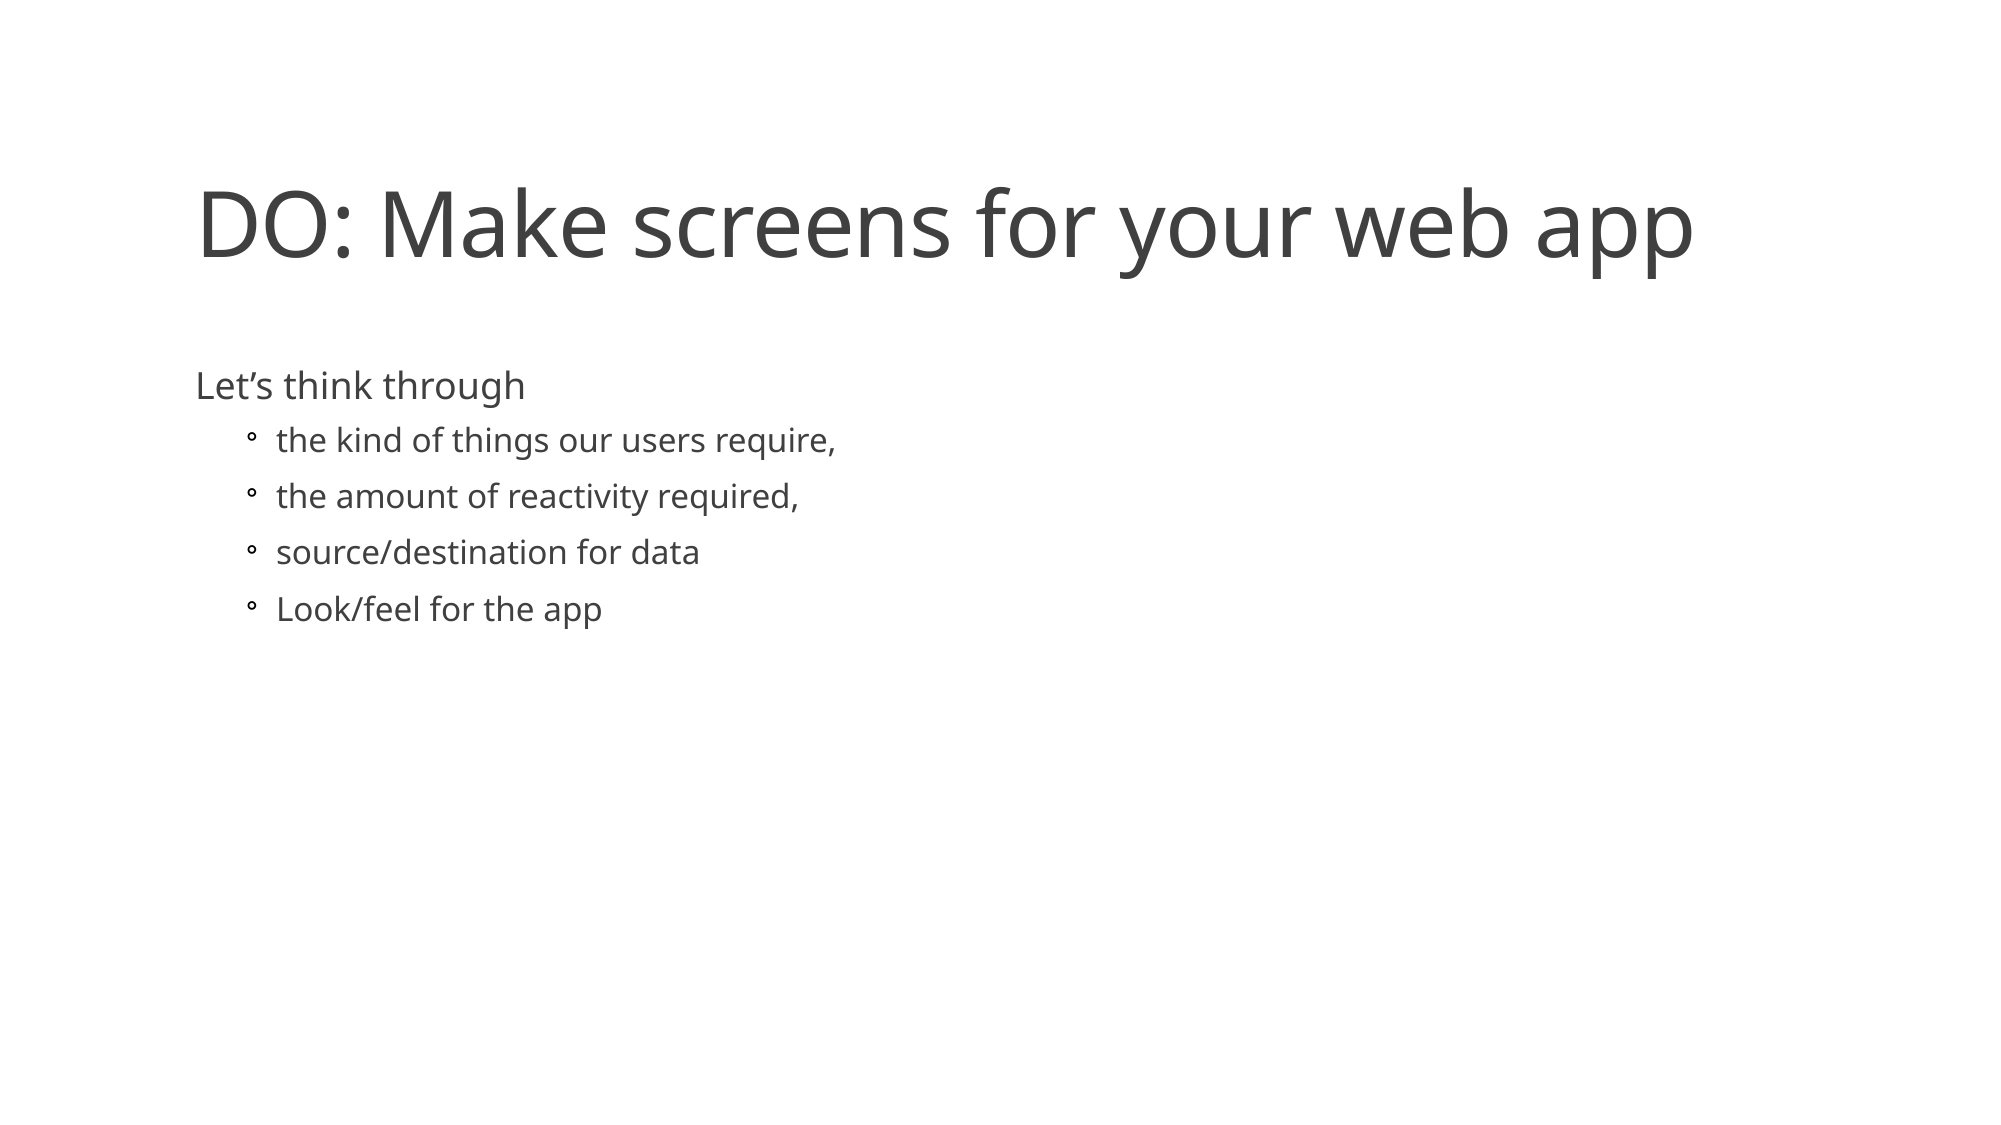

# DO: Make screens for your web app
Let’s think through
the kind of things our users require,
the amount of reactivity required,
source/destination for data
Look/feel for the app